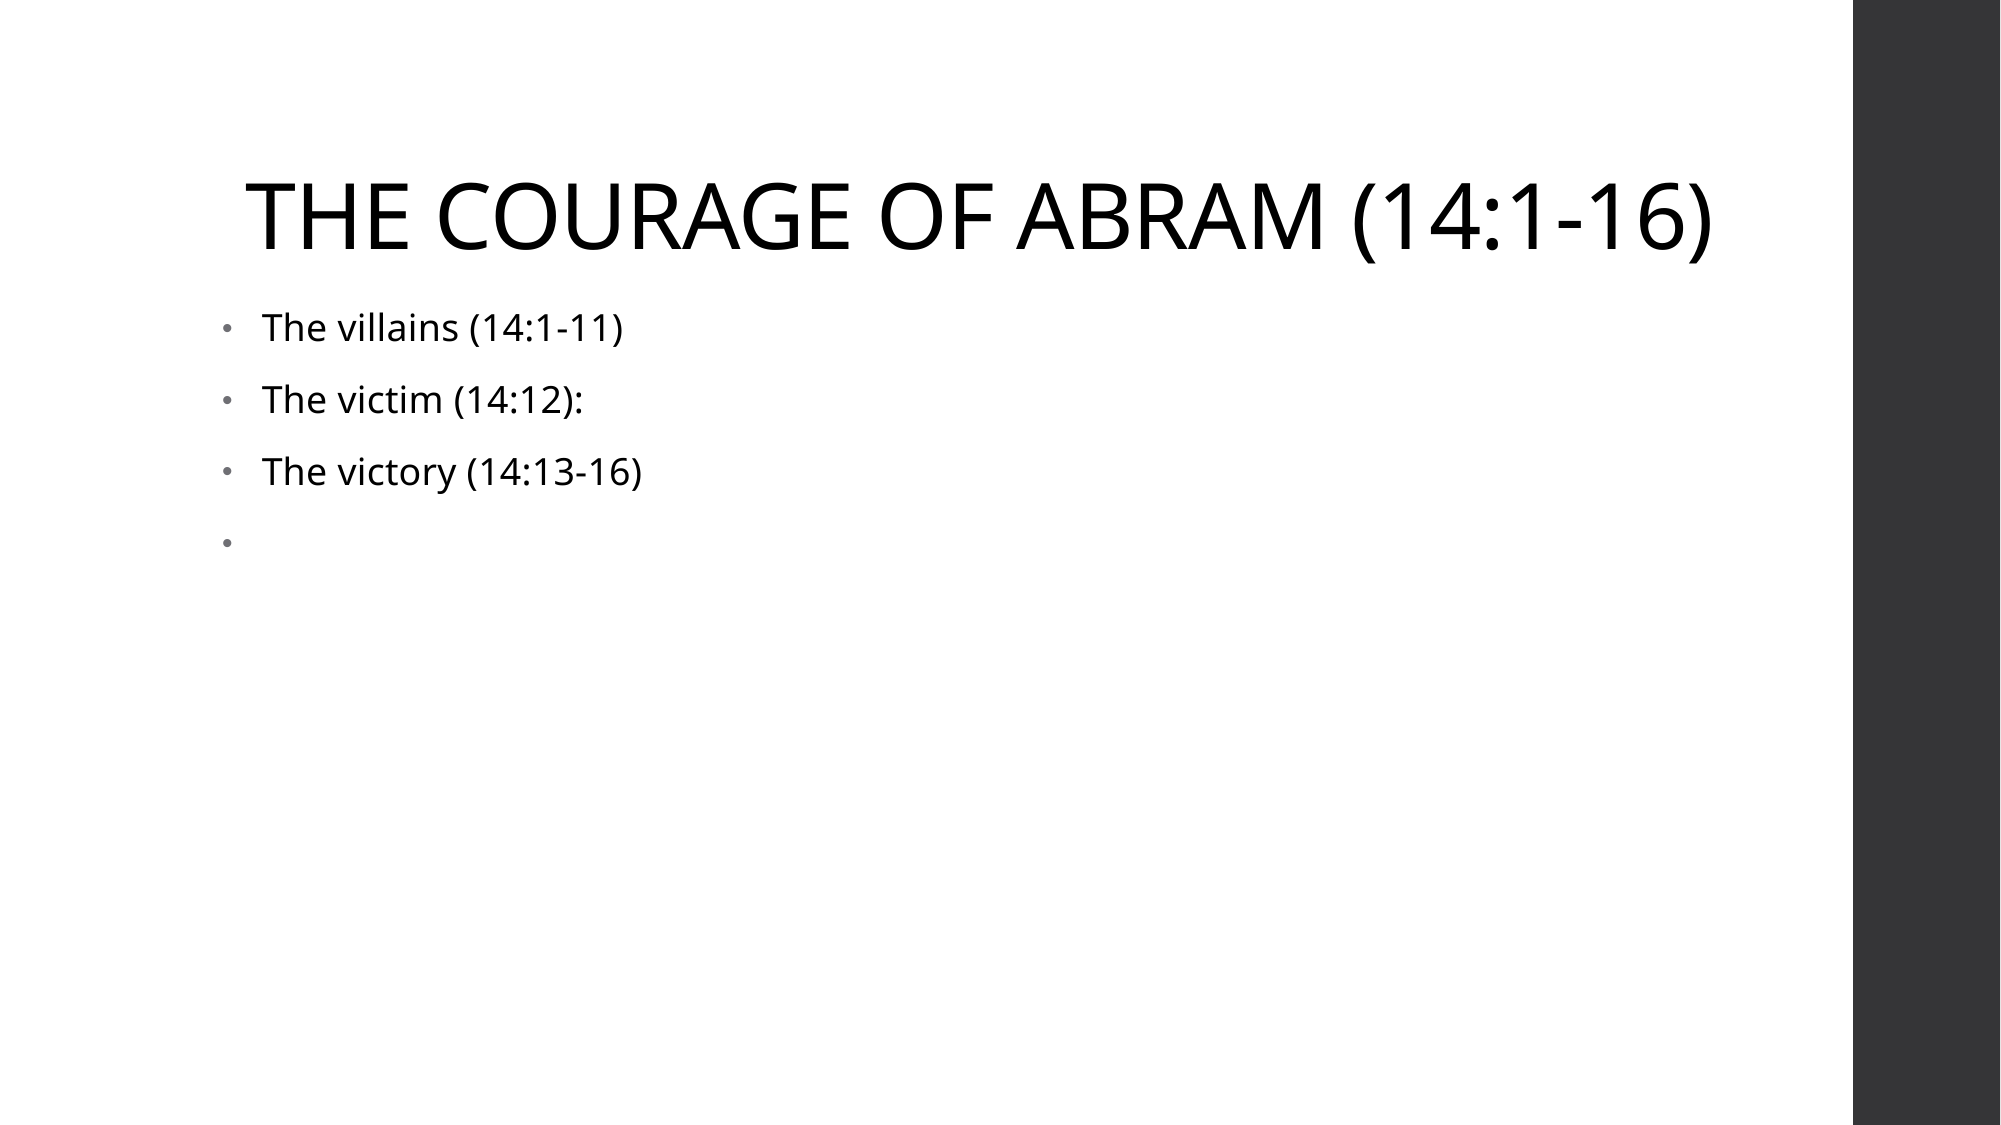

# THE COURAGE OF ABRAM (14:1-16)
 The villains (14:1-11)
 The victim (14:12):
 The victory (14:13-16)